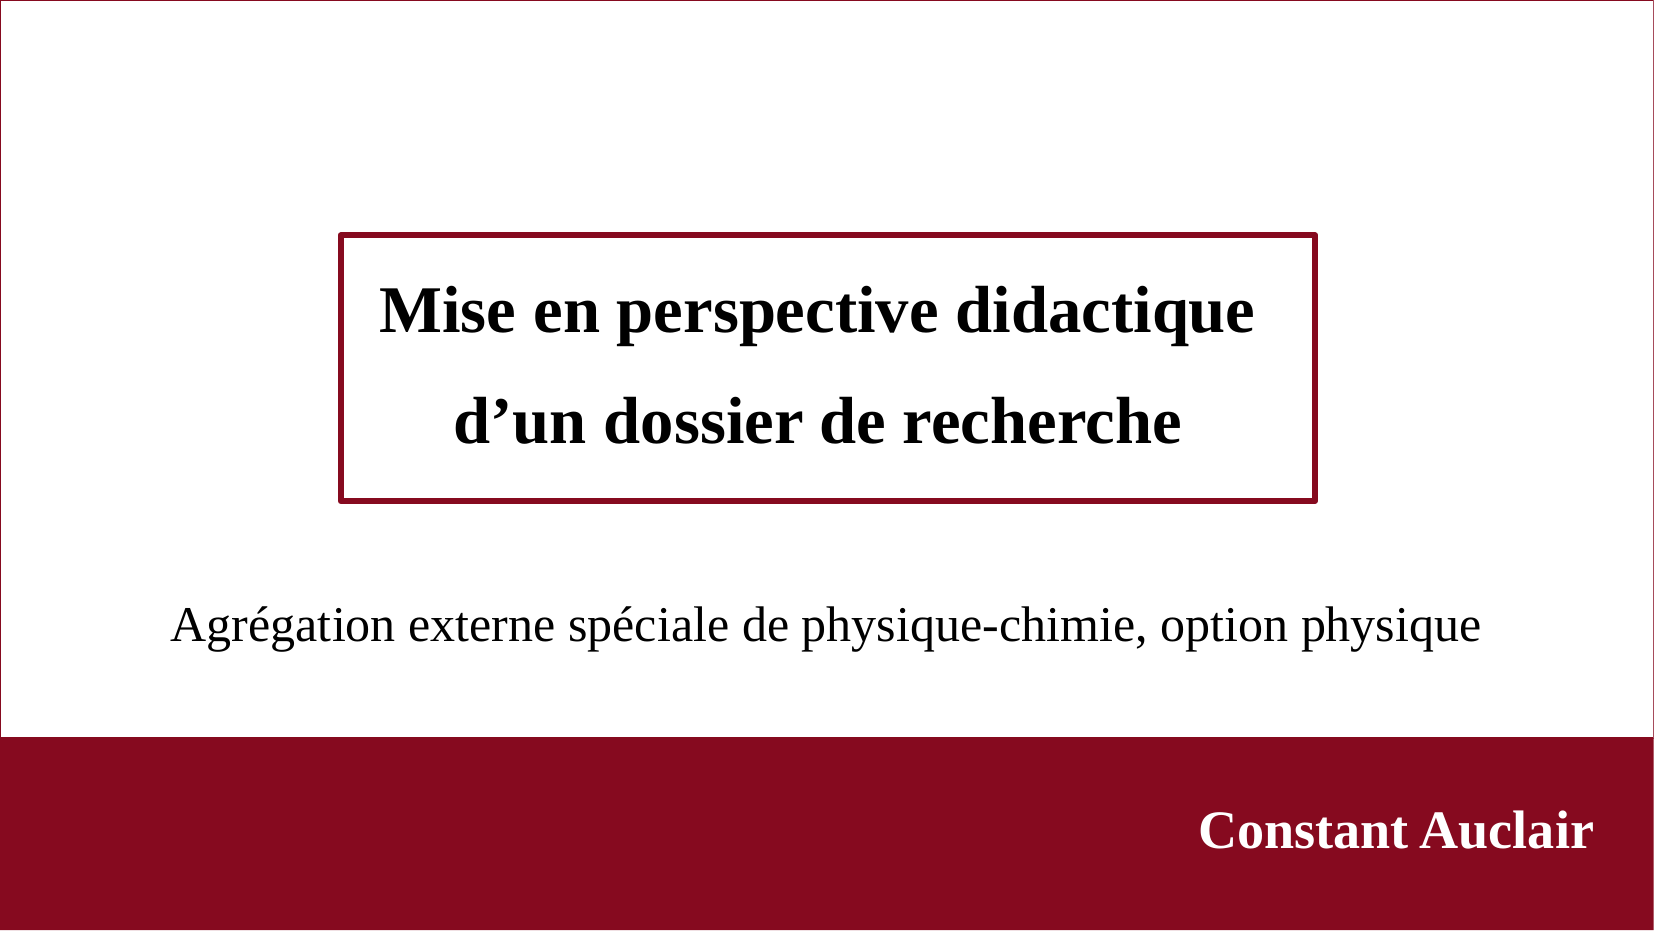

# Mise en perspective didactique d’un dossier de recherche Agrégation externe spéciale de physique-chimie, option physique
Constant Auclair